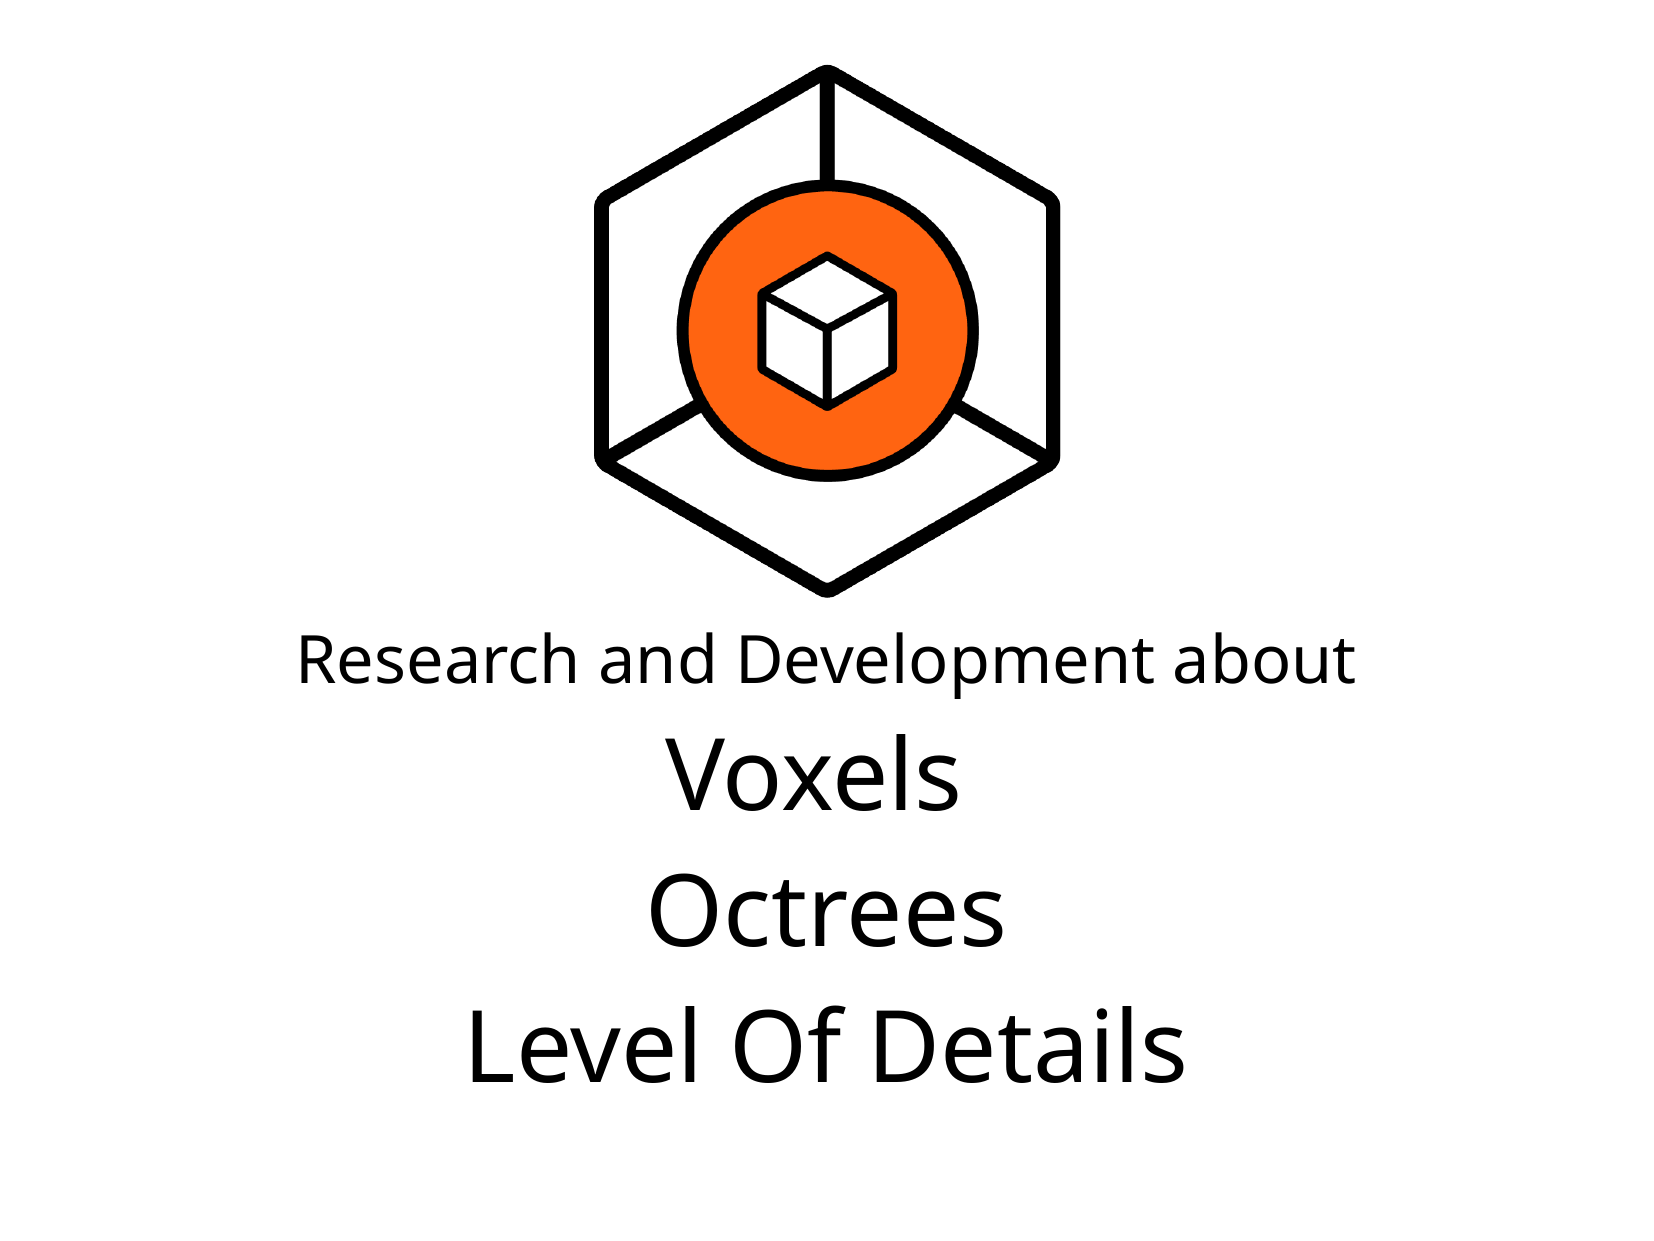

# Research and Development about
Voxels
Octrees
Level Of Details